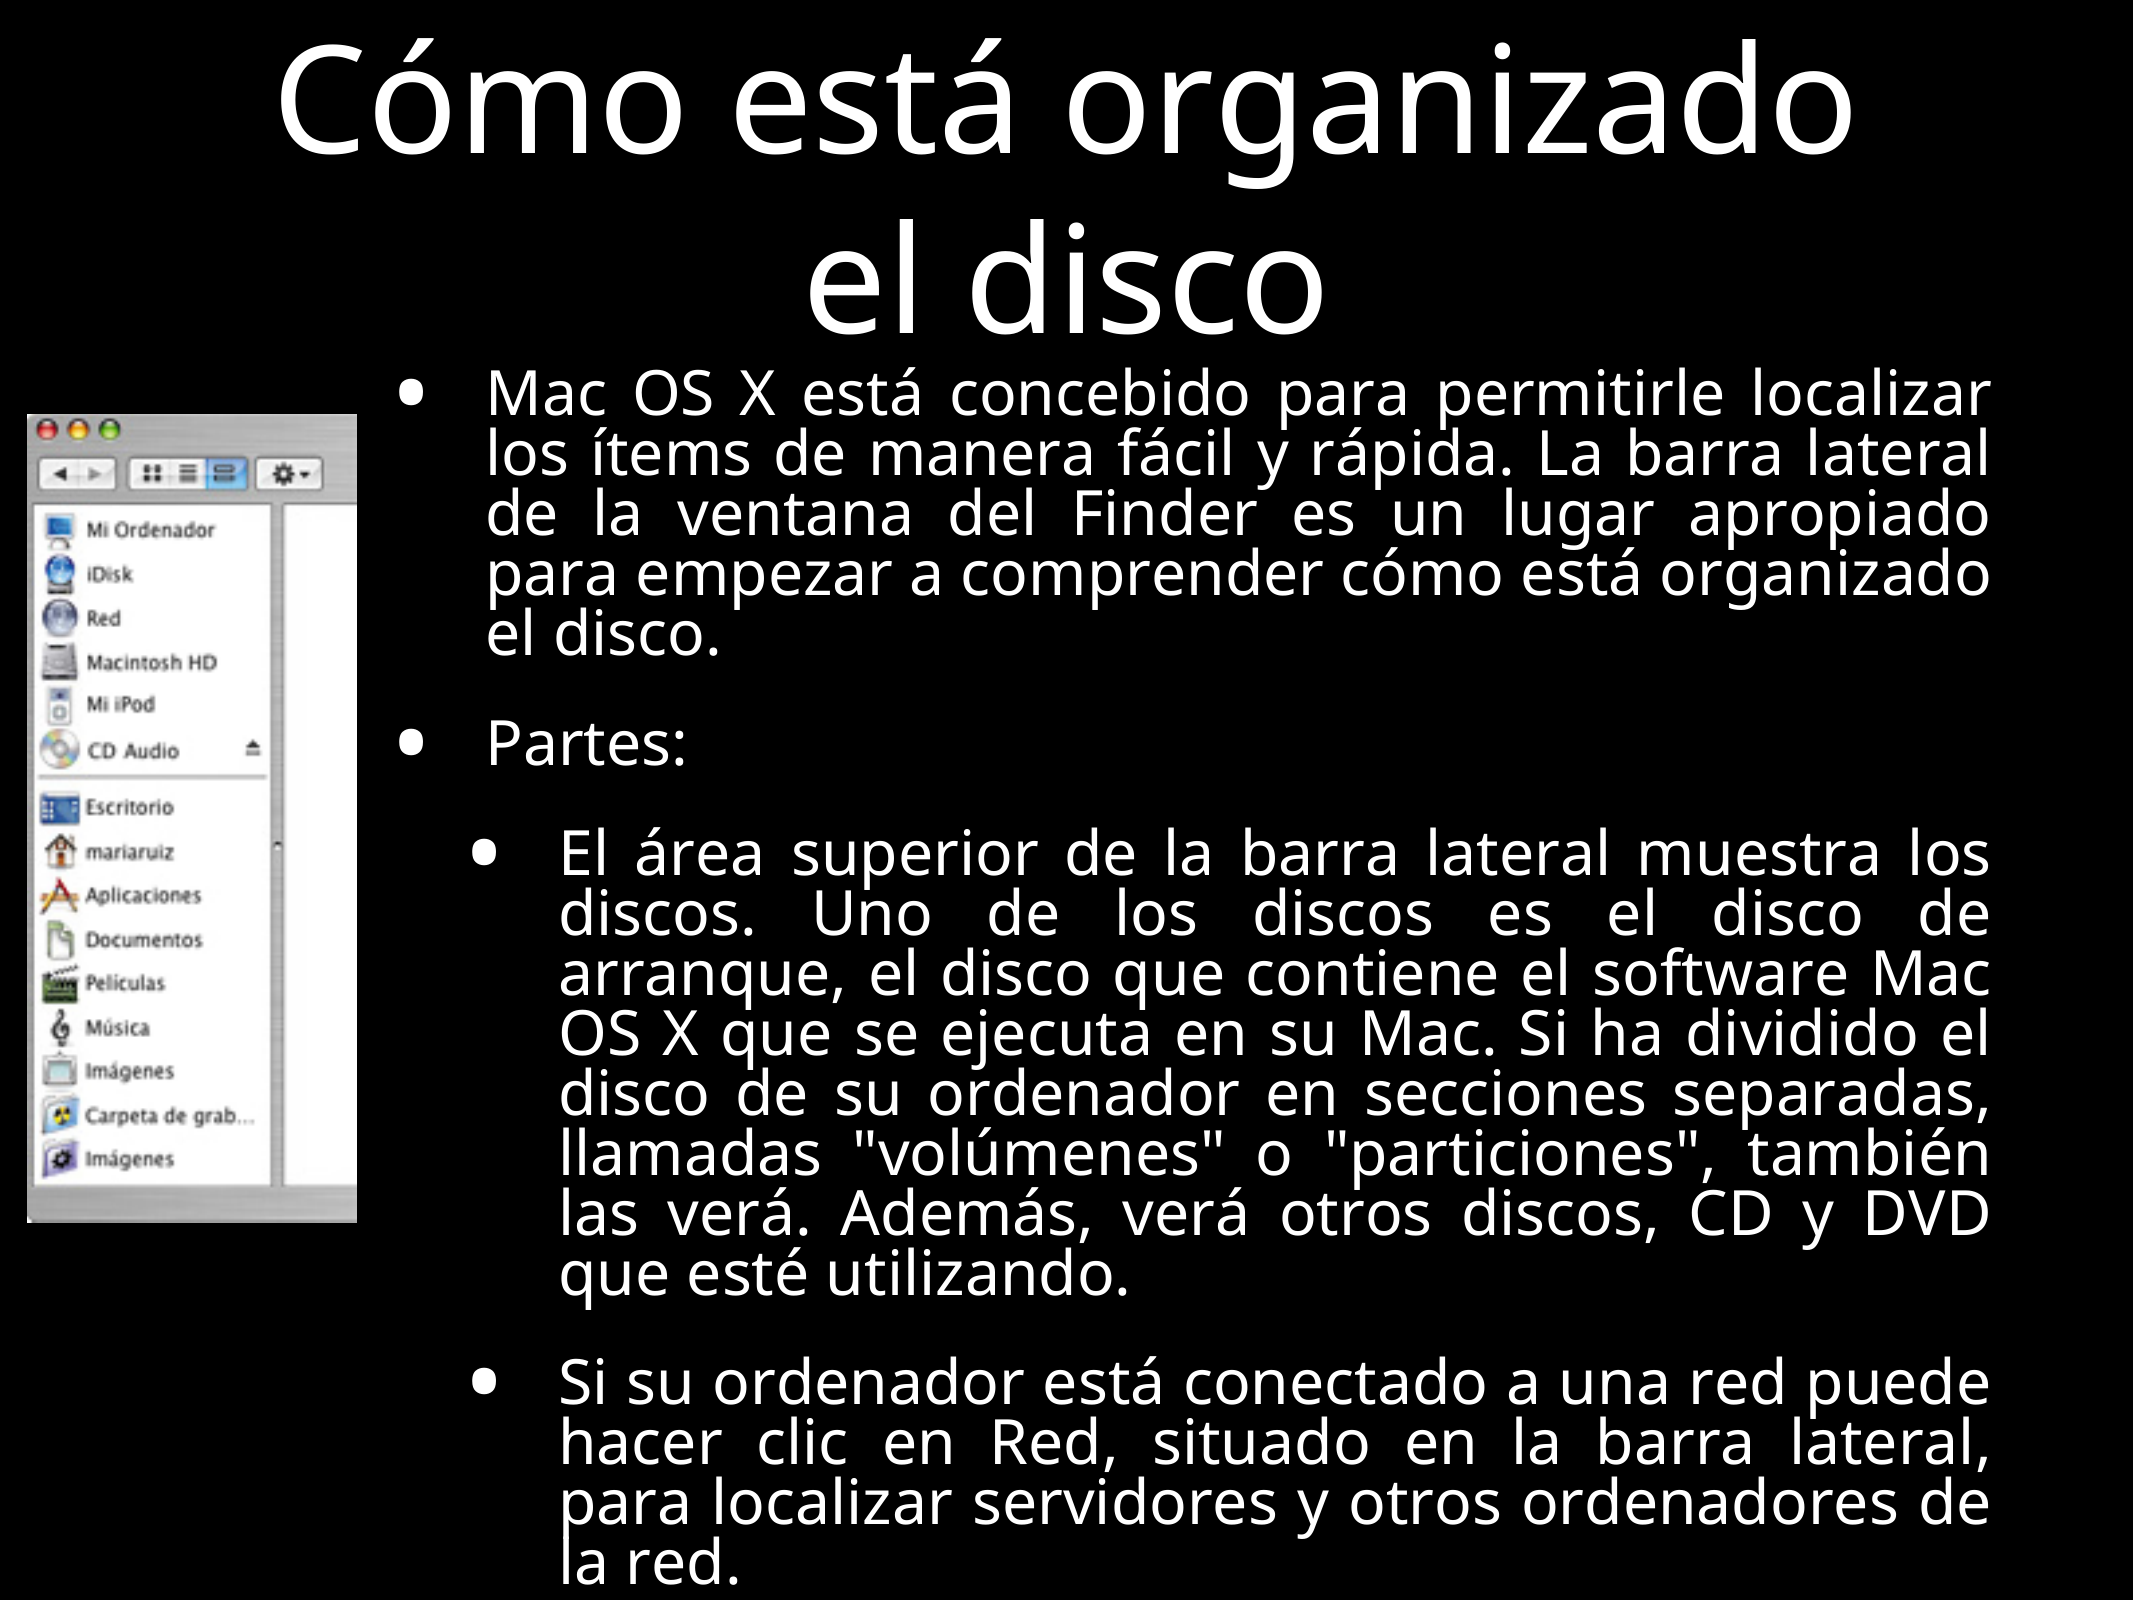

# Cómo está organizado el disco
Mac OS X está concebido para permitirle localizar los ítems de manera fácil y rápida. La barra lateral de la ventana del Finder es un lugar apropiado para empezar a comprender cómo está organizado el disco.
Partes:
El área superior de la barra lateral muestra los discos. Uno de los discos es el disco de arranque, el disco que contiene el software Mac OS X que se ejecuta en su Mac. Si ha dividido el disco de su ordenador en secciones separadas, llamadas "volúmenes" o "particiones", también las verá. Además, verá otros discos, CD y DVD que esté utilizando.
Si su ordenador está conectado a una red puede hacer clic en Red, situado en la barra lateral, para localizar servidores y otros ordenadores de la red.